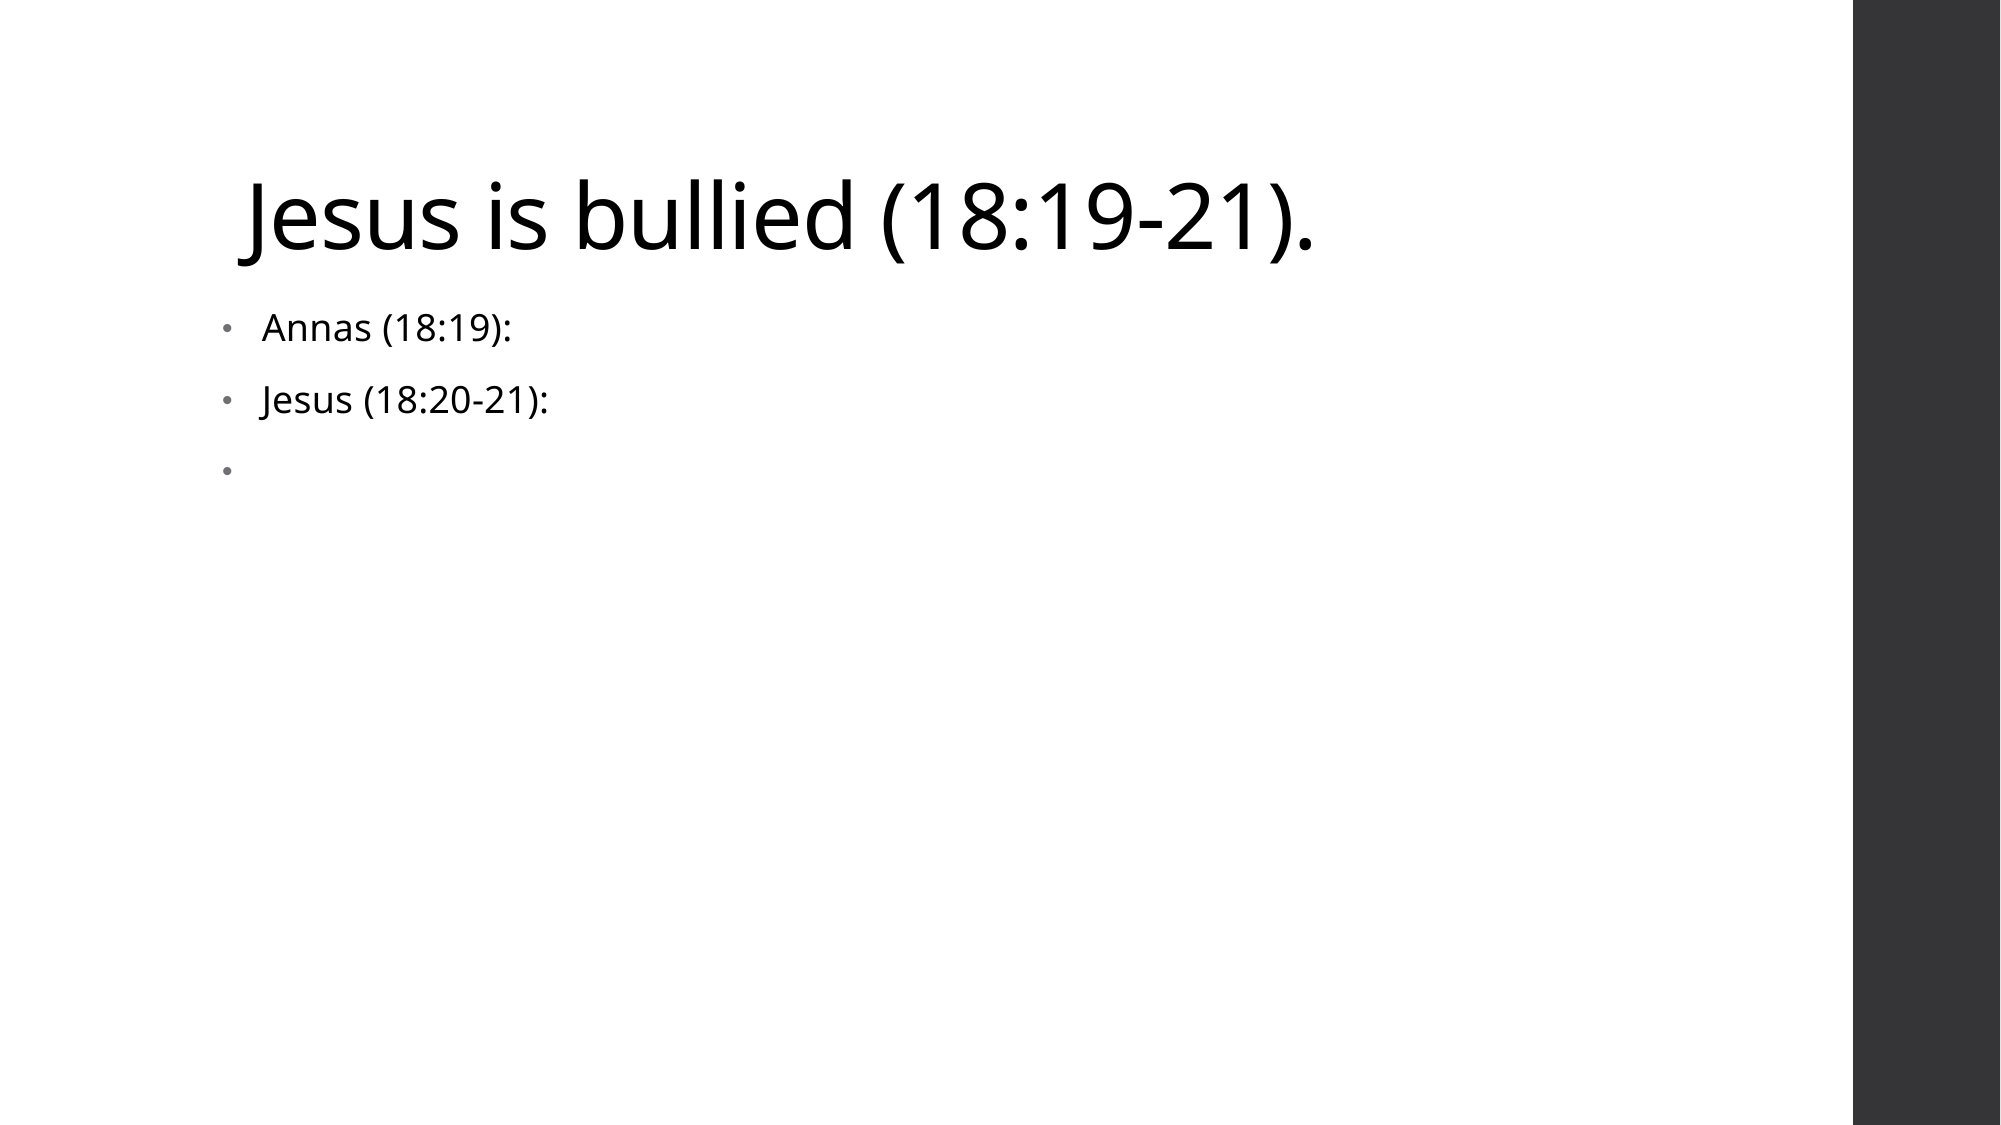

# Jesus is bullied (18:19-21).
 Annas (18:19):
 Jesus (18:20-21):